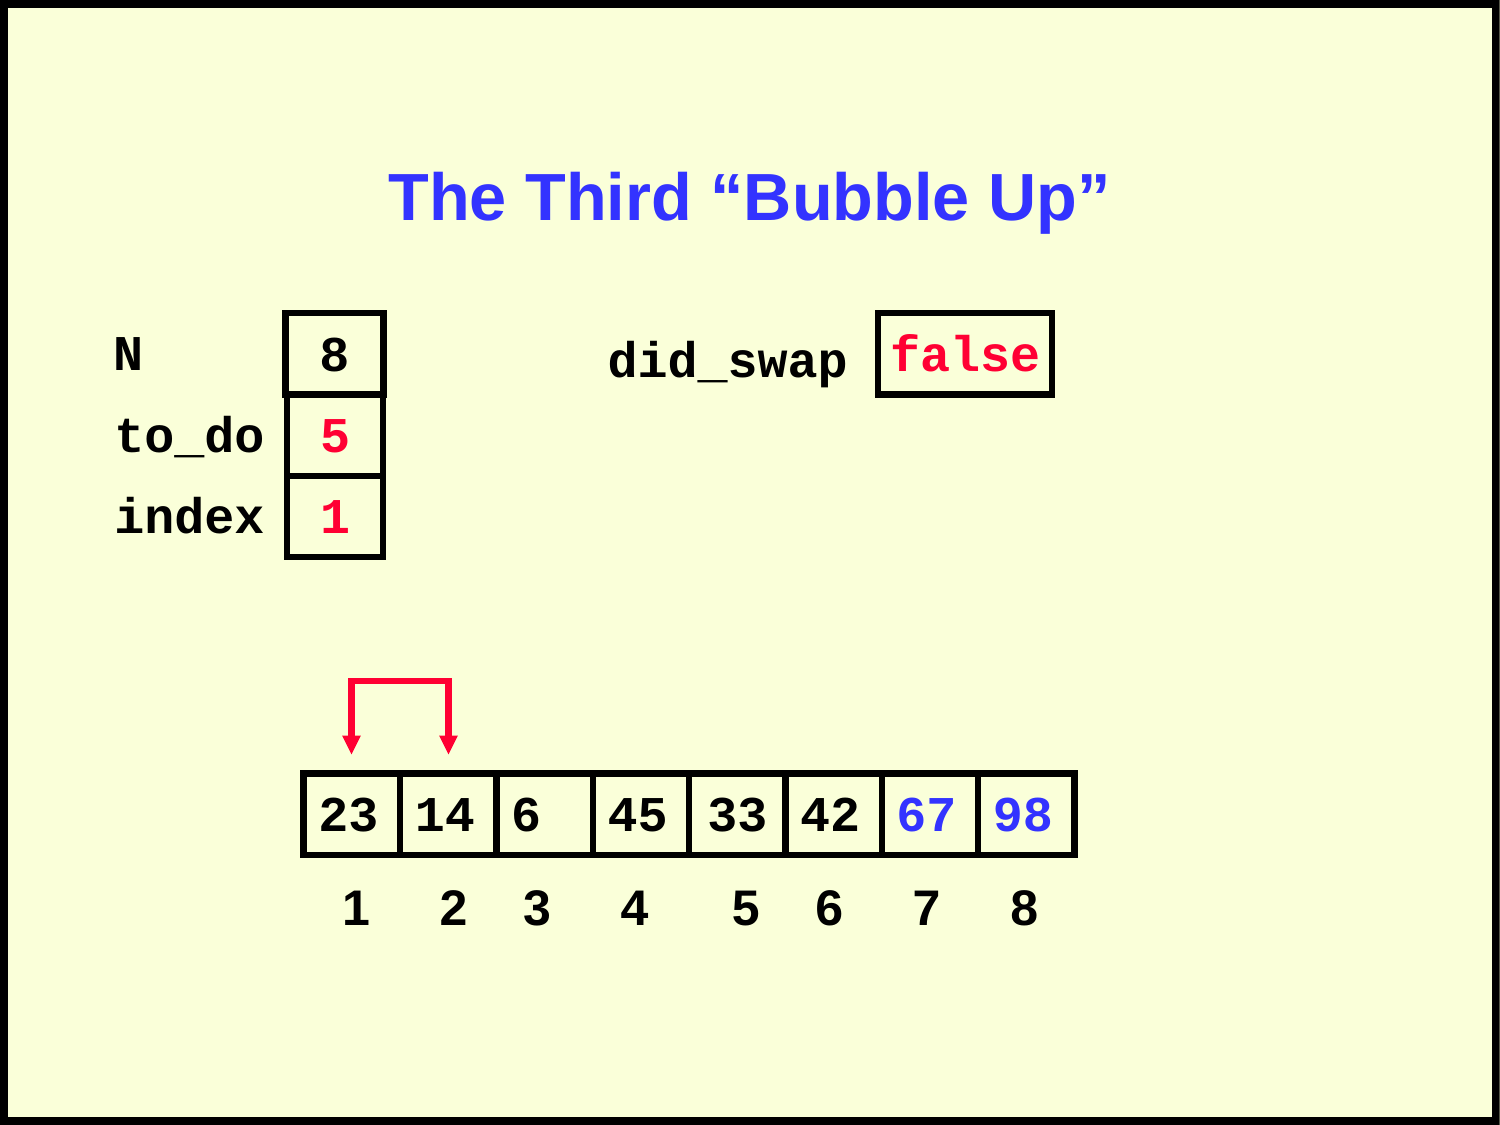

# The Third “Bubble Up”
N
8
false
did_swap
to_do
5
index
1
23
14
6
45
33
42
67
98
1 2 3 4 5 6 7 8